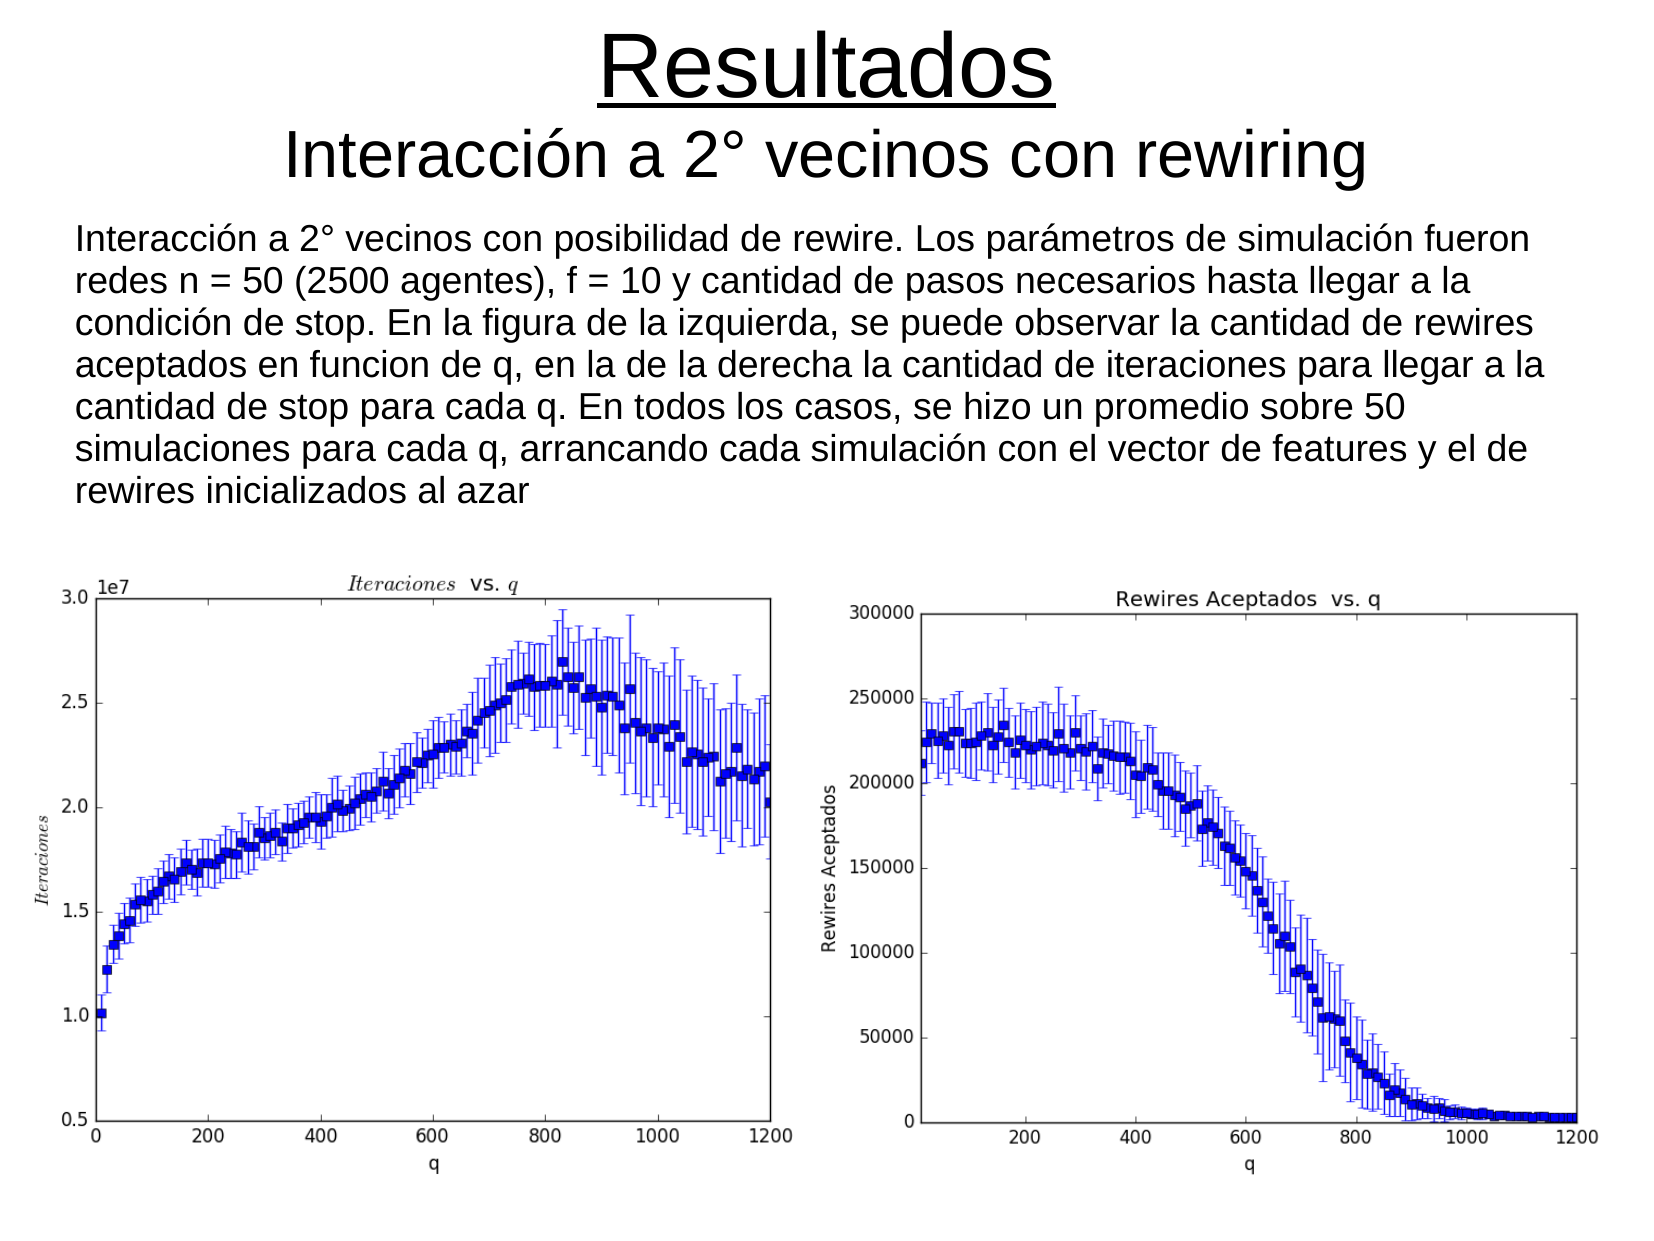

# Resultados Interacción a 2° vecinos con rewiring
Interacción a 2° vecinos con posibilidad de rewire. Los parámetros de simulación fueron redes n = 50 (2500 agentes), f = 10 y cantidad de pasos necesarios hasta llegar a la condición de stop. En la figura de la izquierda, se puede observar la cantidad de rewires aceptados en funcion de q, en la de la derecha la cantidad de iteraciones para llegar a la cantidad de stop para cada q. En todos los casos, se hizo un promedio sobre 50 simulaciones para cada q, arrancando cada simulación con el vector de features y el de rewires inicializados al azar